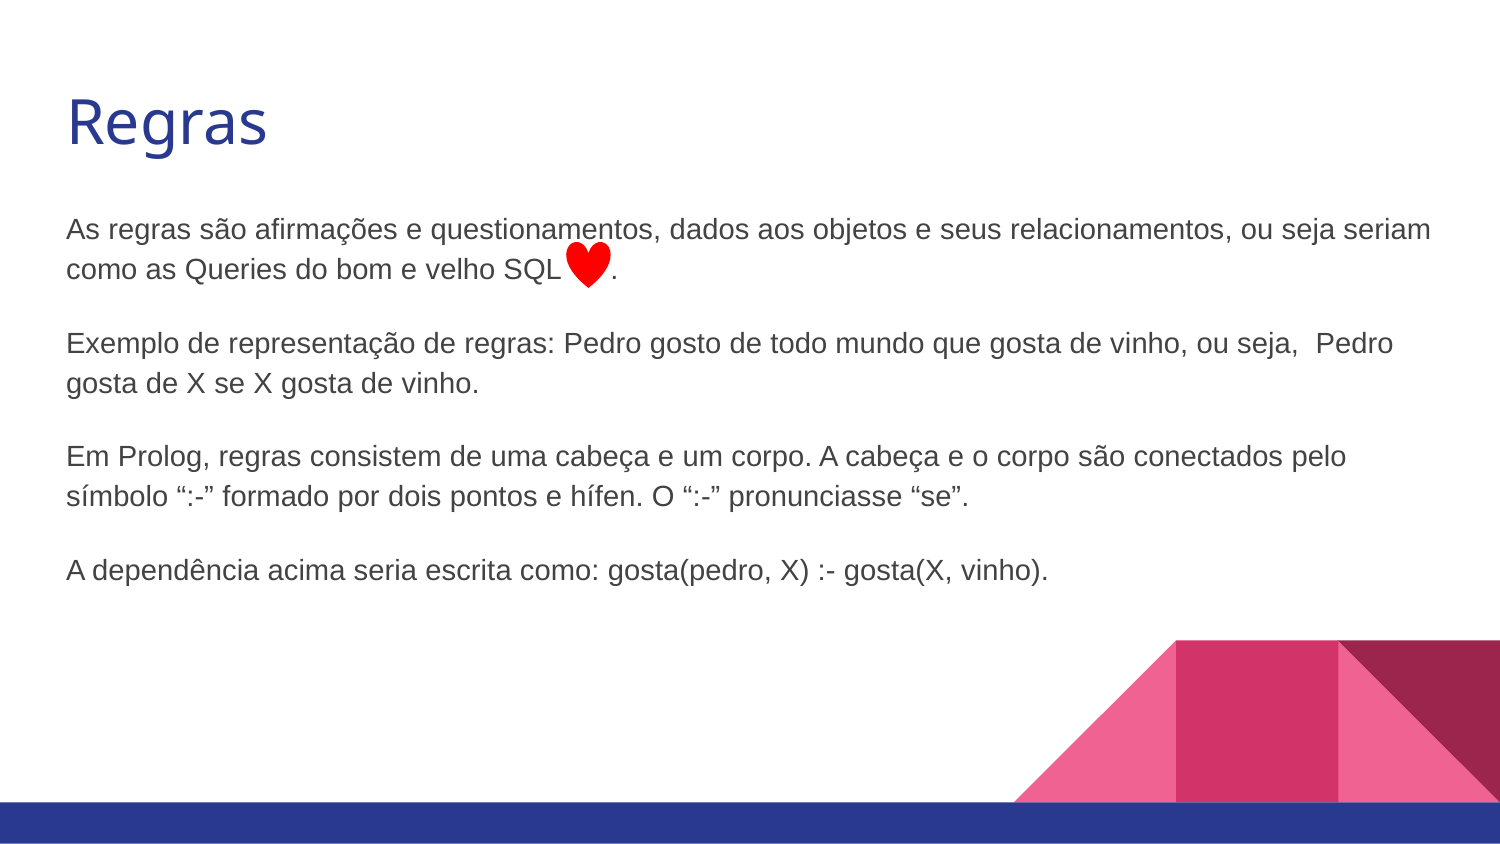

# Regras
As regras são afirmações e questionamentos, dados aos objetos e seus relacionamentos, ou seja seriam como as Queries do bom e velho SQL .
Exemplo de representação de regras: Pedro gosto de todo mundo que gosta de vinho, ou seja, Pedro gosta de X se X gosta de vinho.
Em Prolog, regras consistem de uma cabeça e um corpo. A cabeça e o corpo são conectados pelo símbolo “:-” formado por dois pontos e hífen. O “:-” pronunciasse “se”.
A dependência acima seria escrita como: gosta(pedro, X) :- gosta(X, vinho).